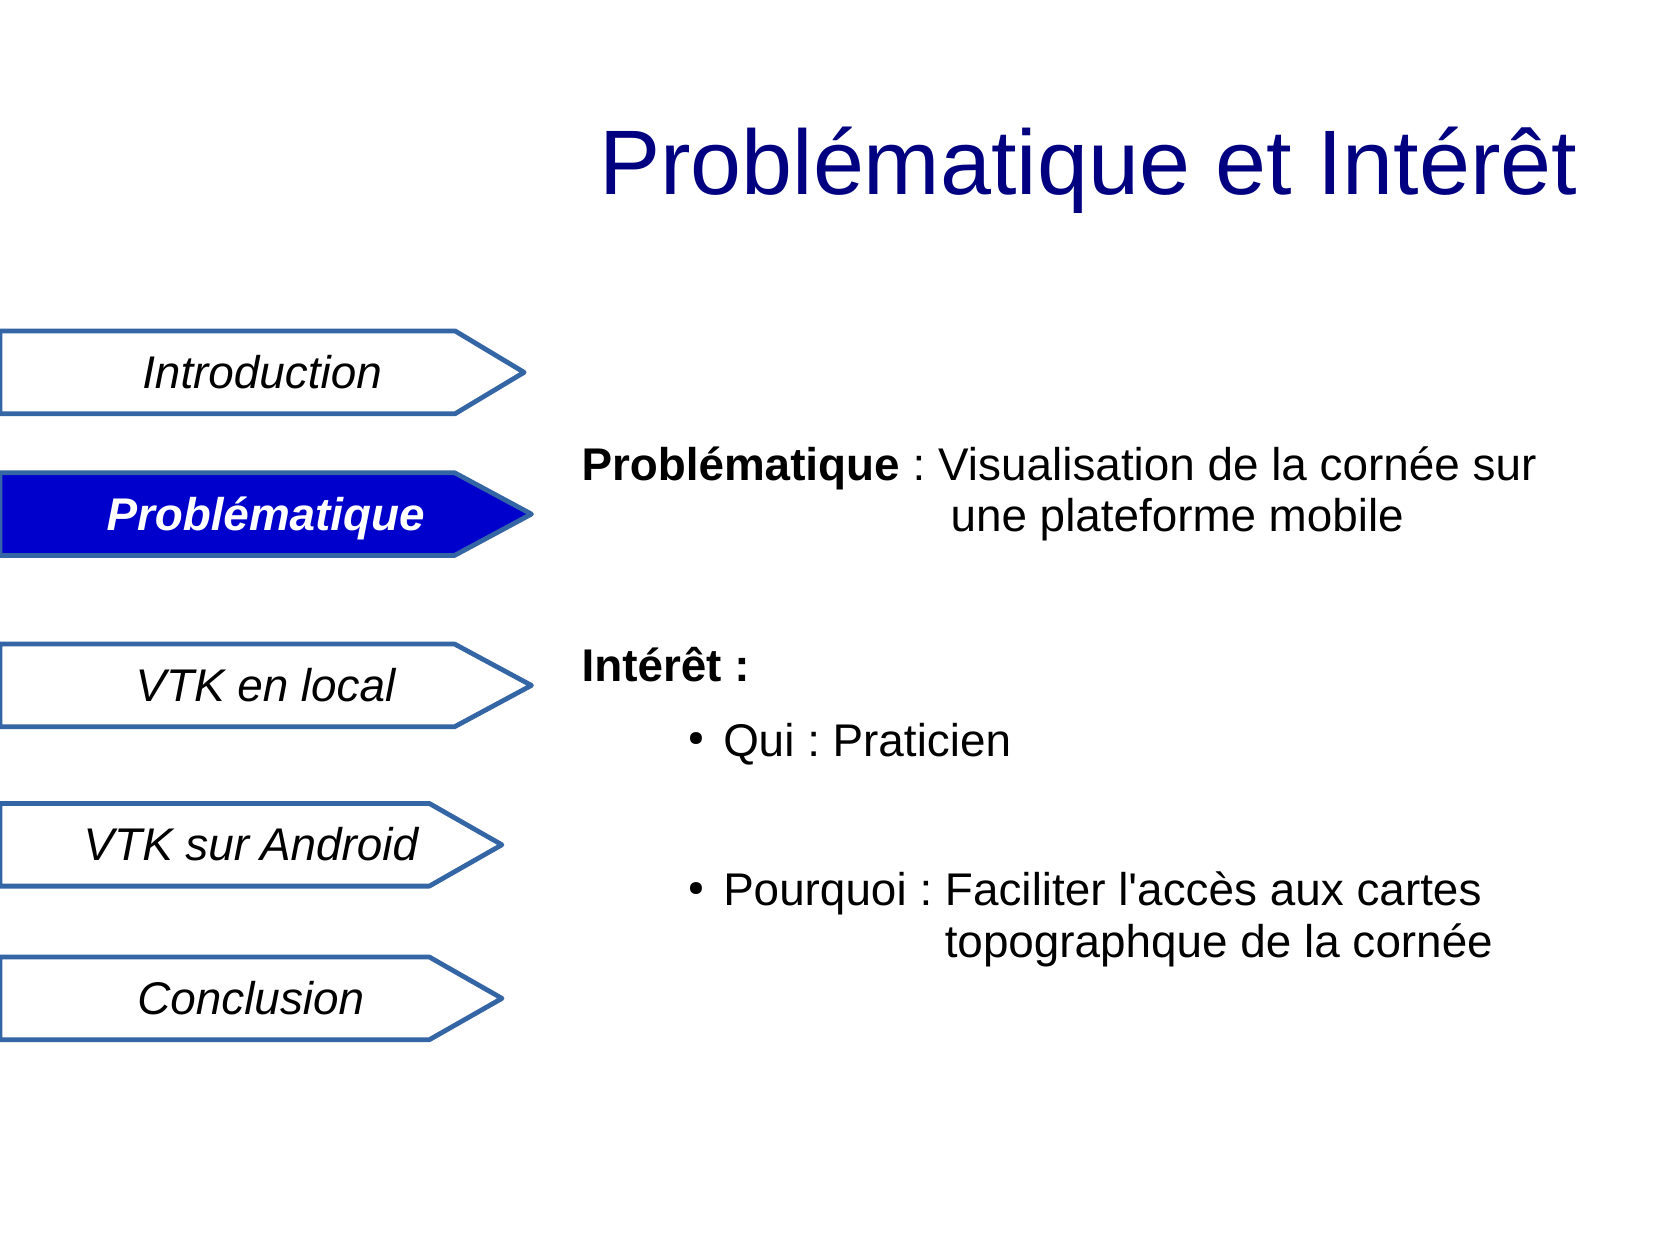

# Problématique et Intérêt
Problématique : Visualisation de la cornée sur 					une plateforme mobile
Intérêt :
Qui : Praticien
Pourquoi : Faciliter l'accès aux cartes 				topographque de la cornée
Introduction
Problématique
VTK en local
VTK sur Android
Conclusion